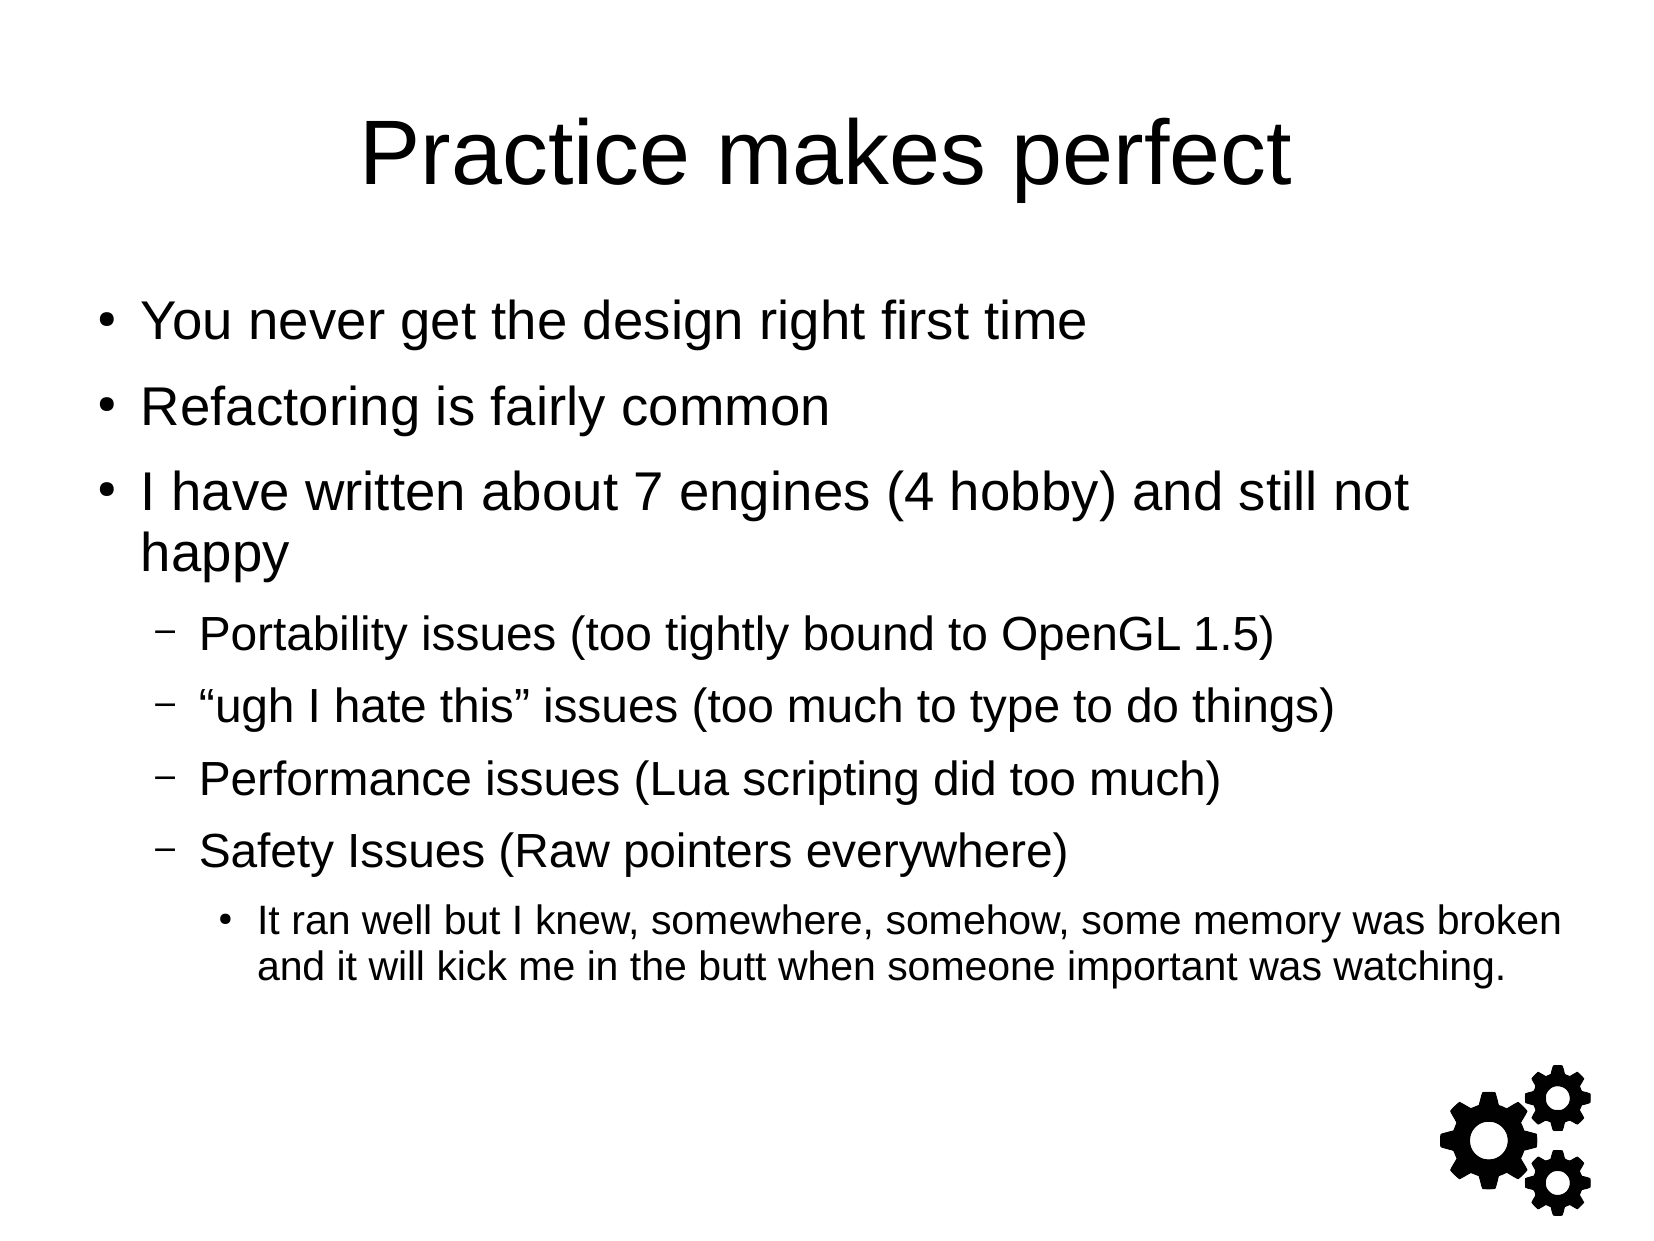

# Practice makes perfect
You never get the design right first time
Refactoring is fairly common
I have written about 7 engines (4 hobby) and still not happy
Portability issues (too tightly bound to OpenGL 1.5)
“ugh I hate this” issues (too much to type to do things)
Performance issues (Lua scripting did too much)
Safety Issues (Raw pointers everywhere)
It ran well but I knew, somewhere, somehow, some memory was broken and it will kick me in the butt when someone important was watching.